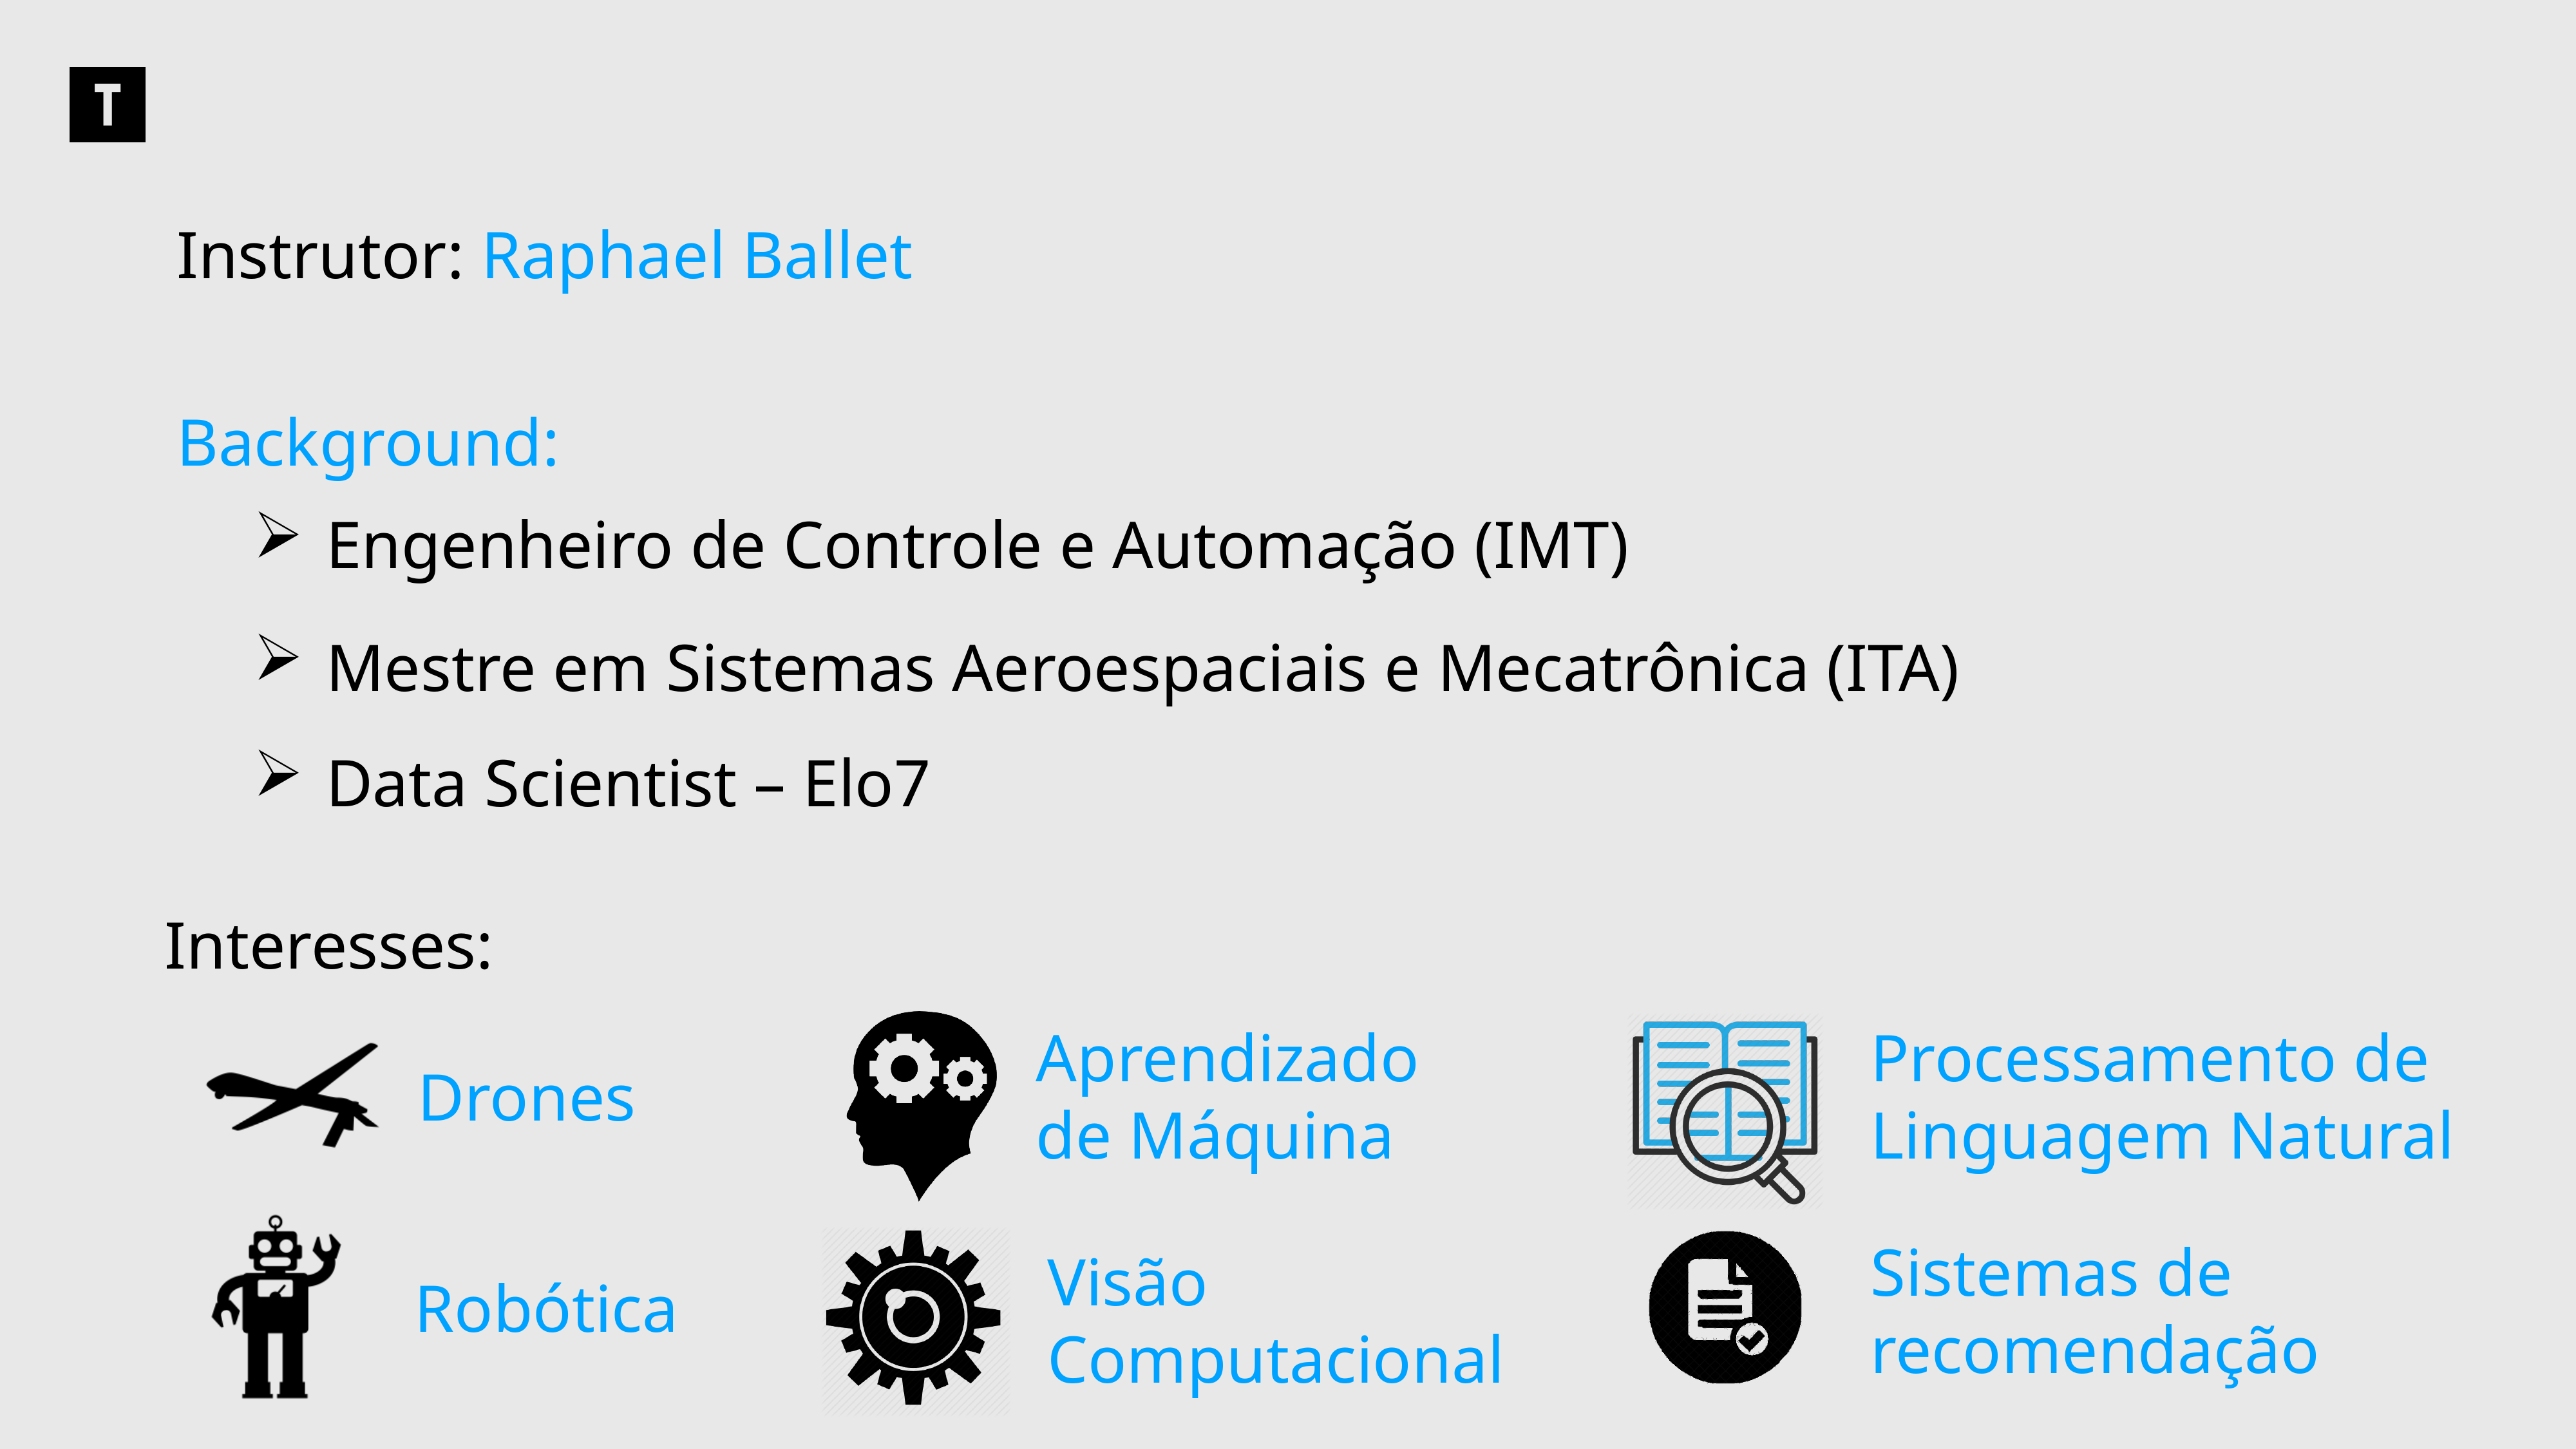

Instrutor: Raphael Ballet
Background:
Engenheiro de Controle e Automação (IMT)
Mestre em Sistemas Aeroespaciais e Mecatrônica (ITA)
Data Scientist – Elo7
Interesses:
Aprendizado de Máquina
Processamento de Linguagem Natural
Drones
Sistemas de recomendação
Visão Computacional
Robótica